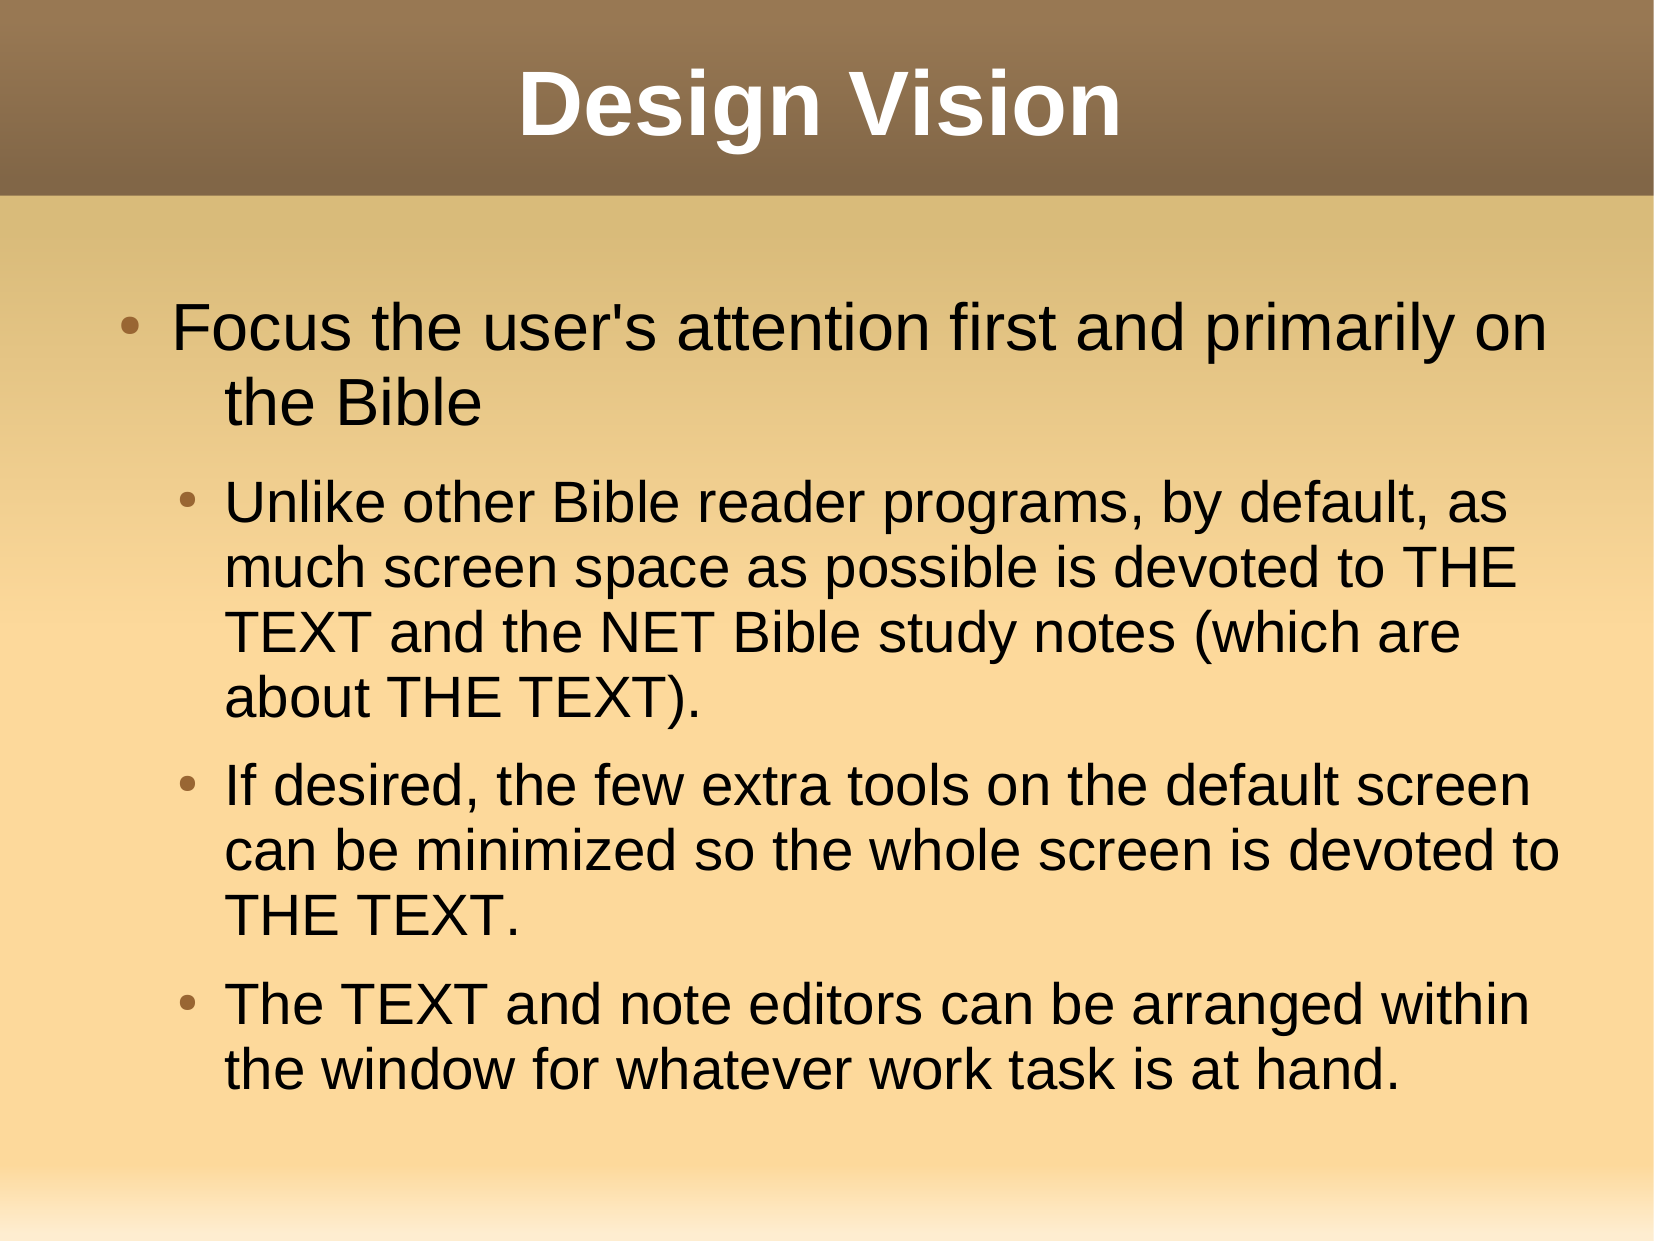

# Design Vision
Focus the user's attention first and primarily on the Bible
Unlike other Bible reader programs, by default, as much screen space as possible is devoted to THE TEXT and the NET Bible study notes (which are about THE TEXT).
If desired, the few extra tools on the default screen can be minimized so the whole screen is devoted to THE TEXT.
The TEXT and note editors can be arranged within the window for whatever work task is at hand.